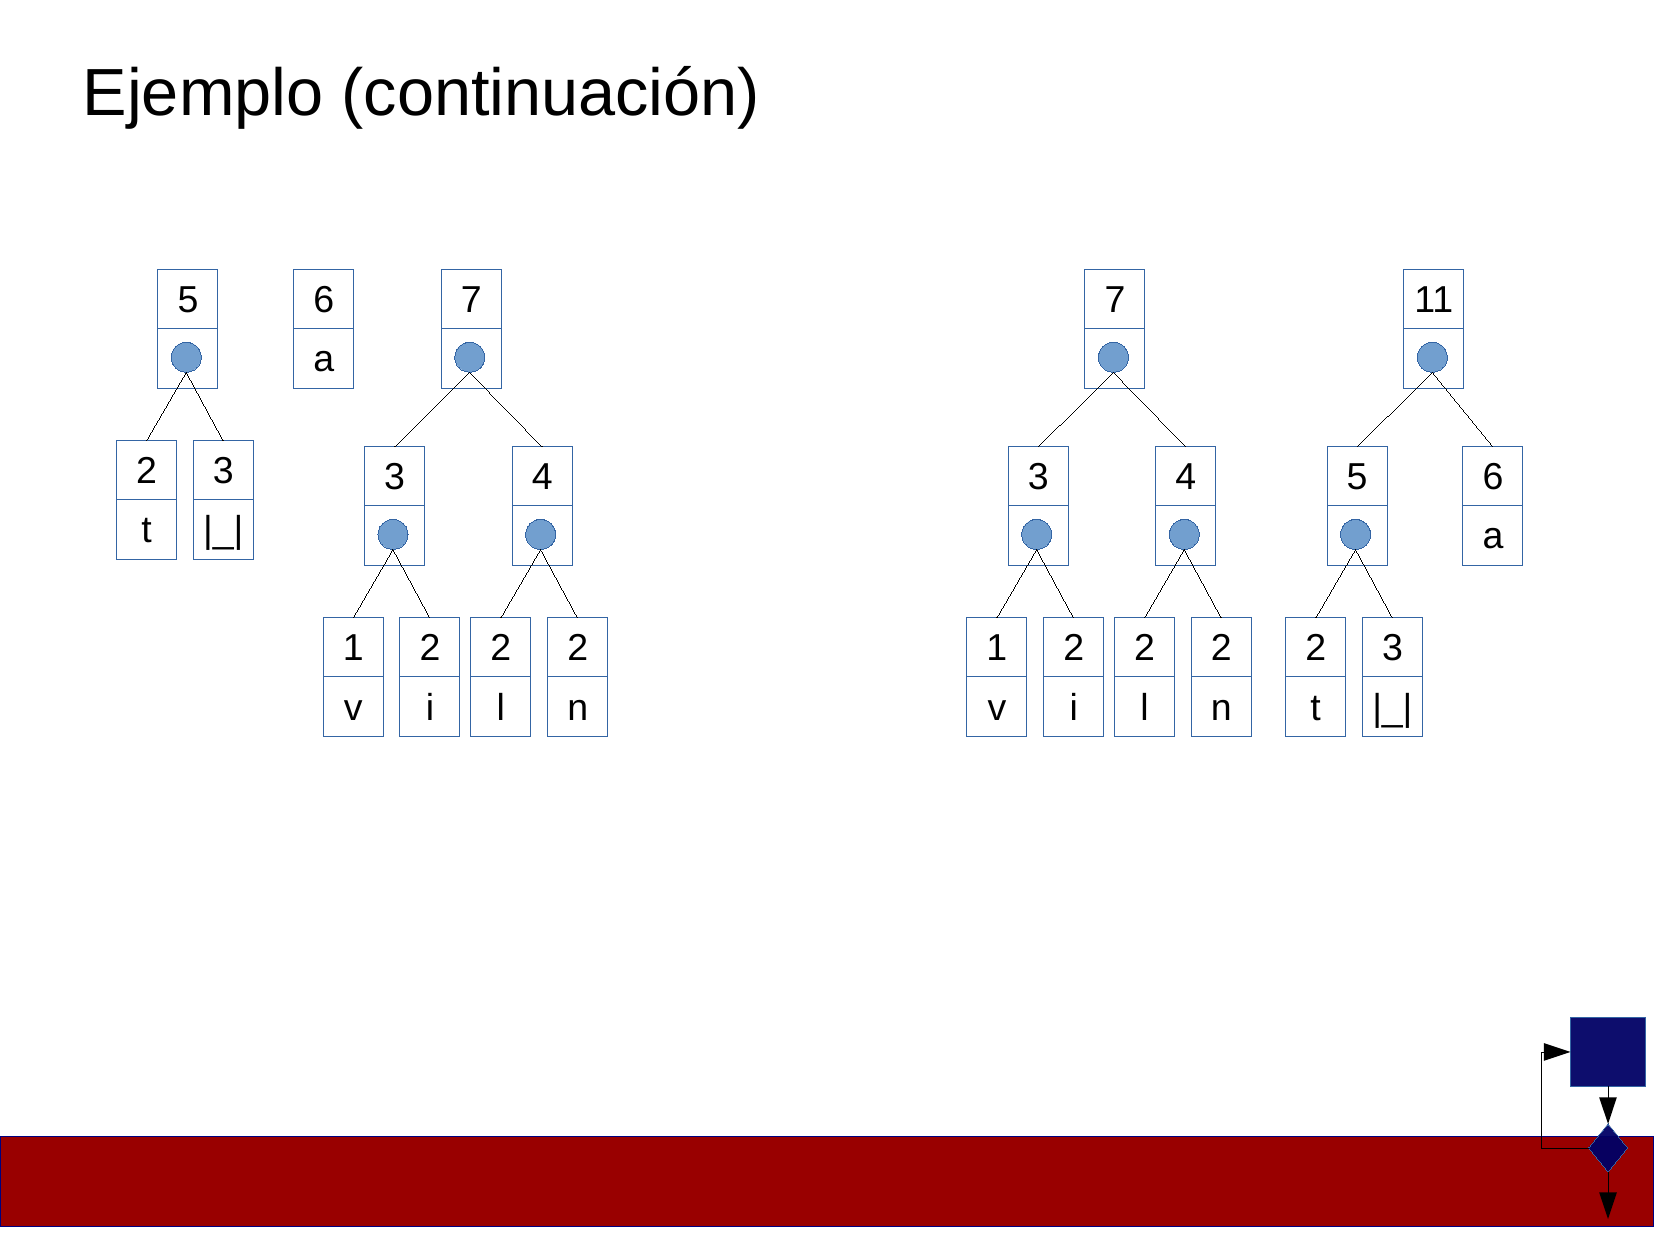

# Ejemplo (continuación)
5
6
a
7
7
11
2
t
3
|_|
3
4
3
4
5
6
a
1
v
2
i
2
l
2
n
1
v
2
i
2
l
2
n
2
t
3
|_|